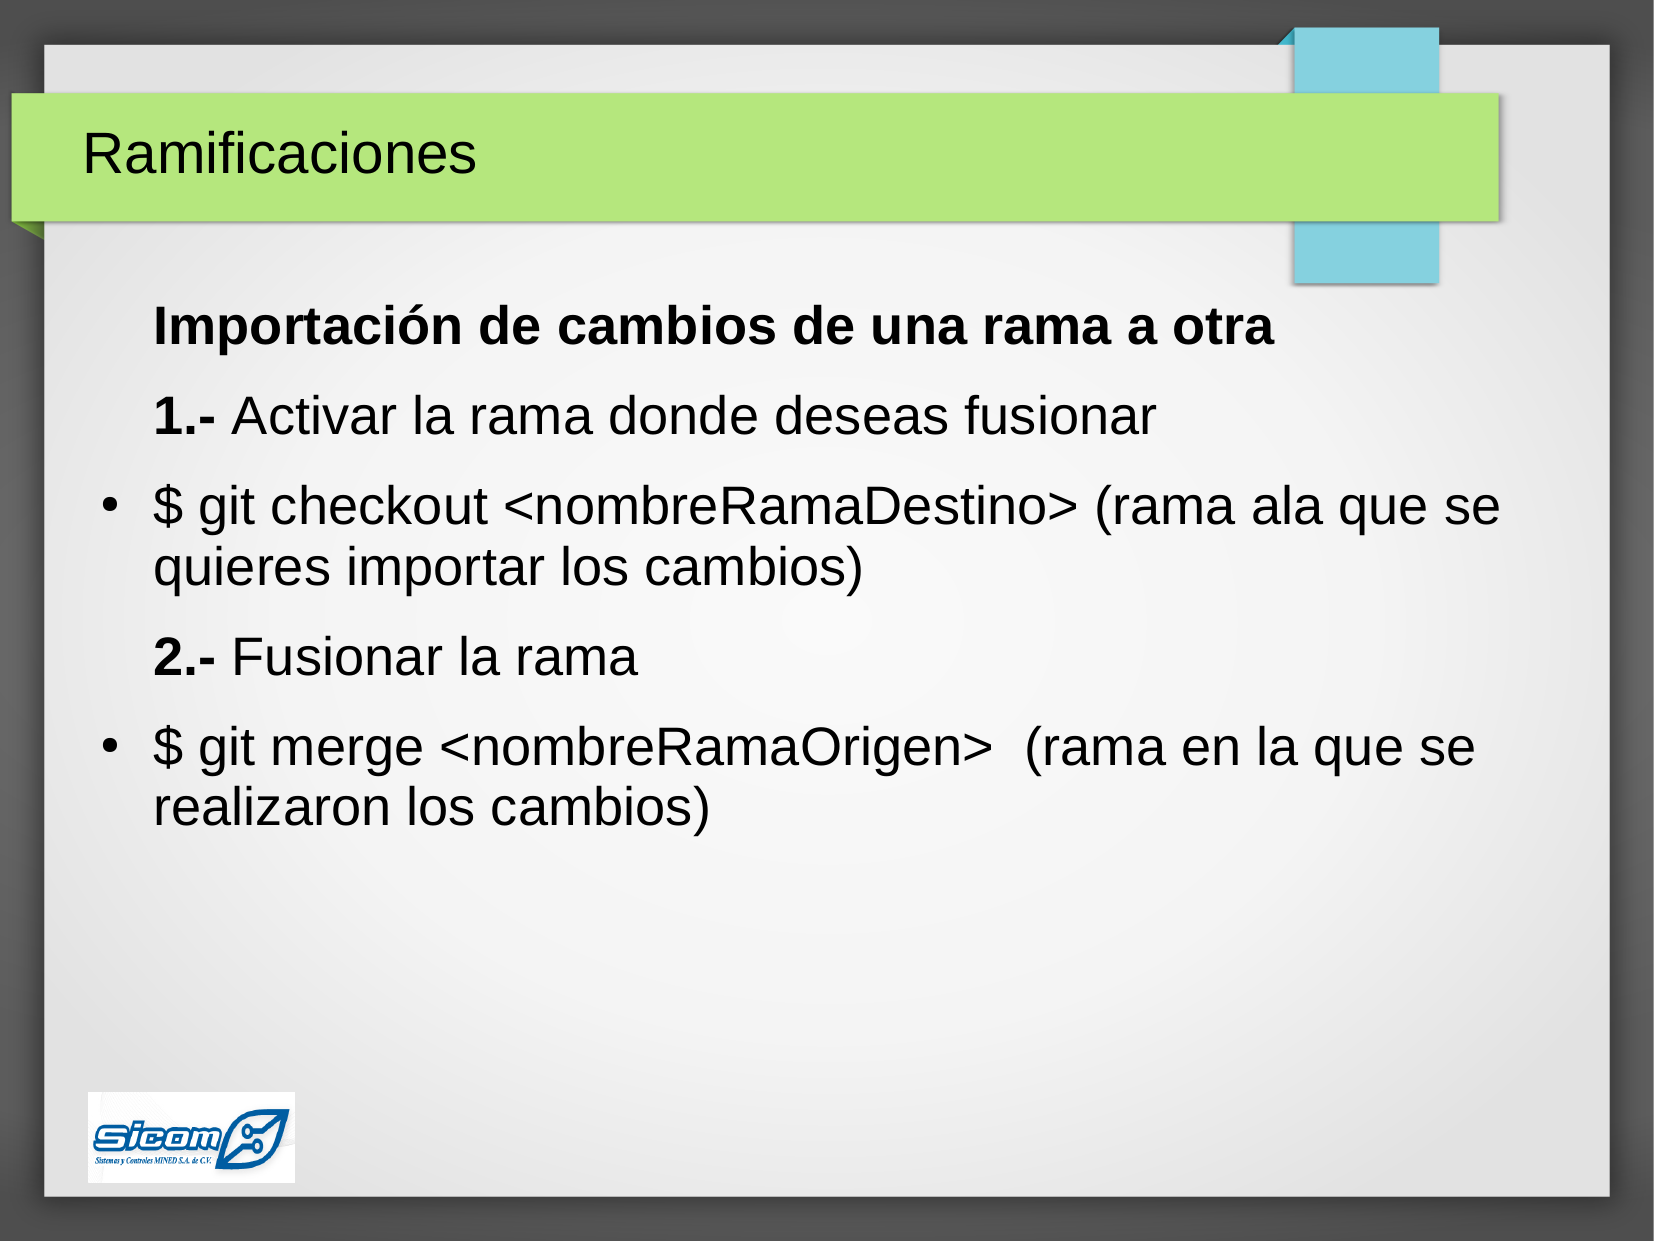

# Ramificaciones
Importación de cambios de una rama a otra
1.- Activar la rama donde deseas fusionar
$ git checkout <nombreRamaDestino> (rama ala que se quieres importar los cambios)
2.- Fusionar la rama
$ git merge <nombreRamaOrigen> (rama en la que se realizaron los cambios)